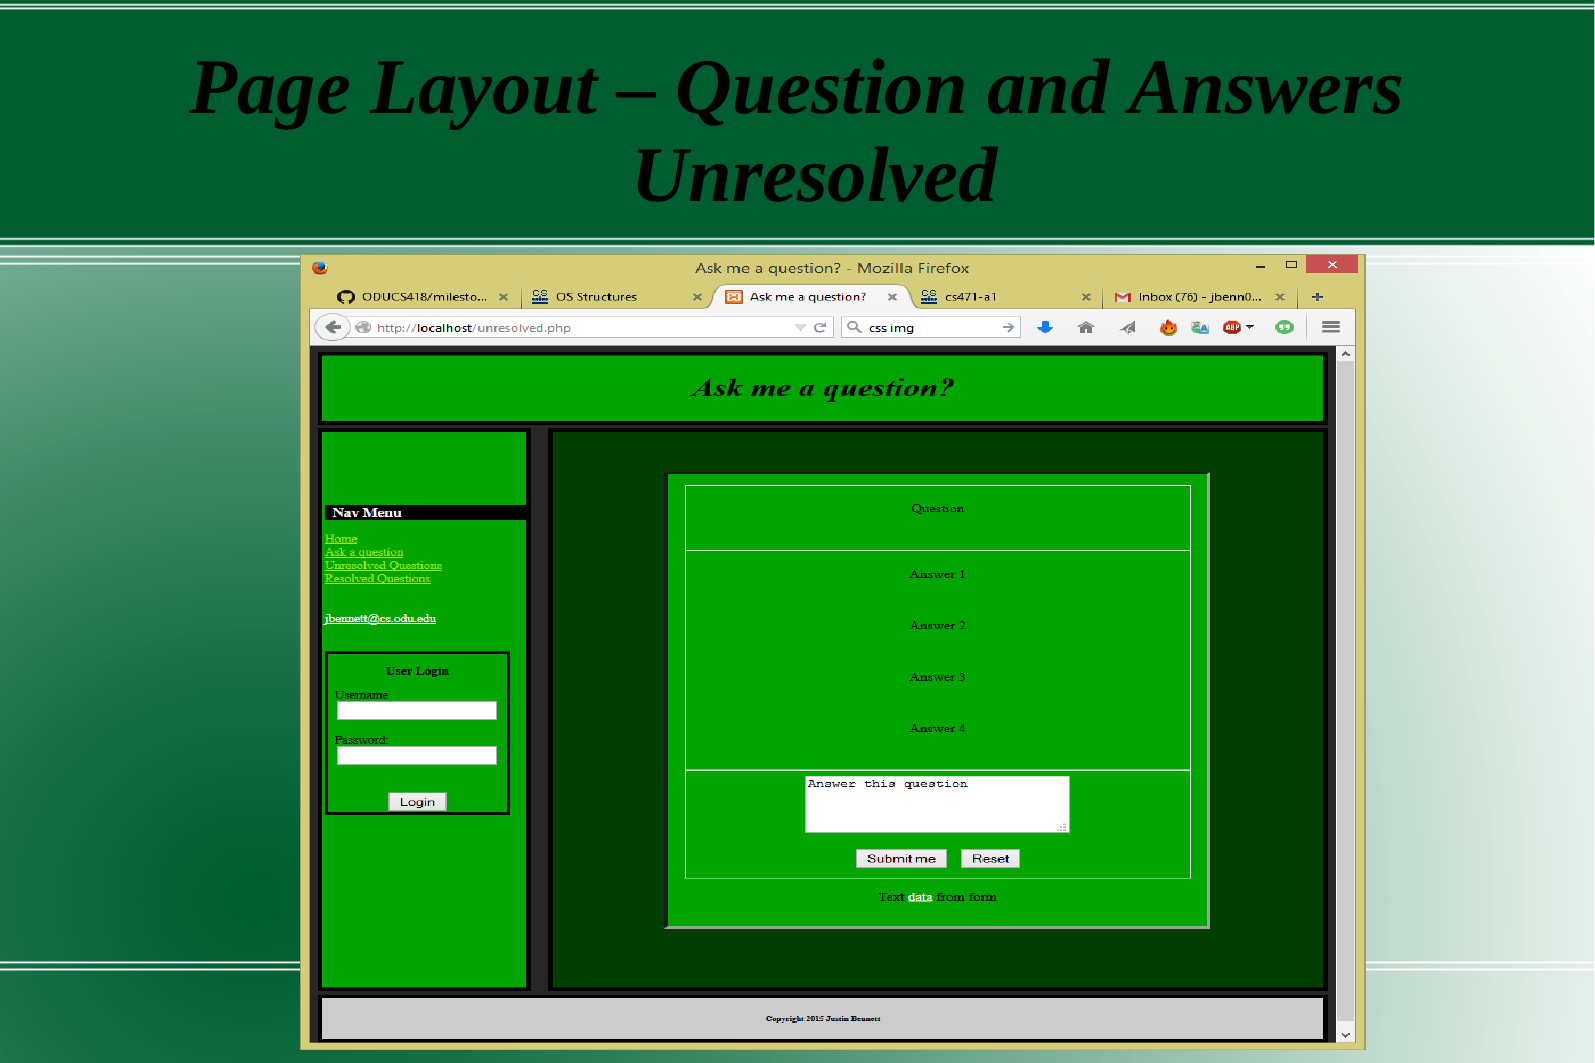

# Page Layout – Question and Answers Unresolved